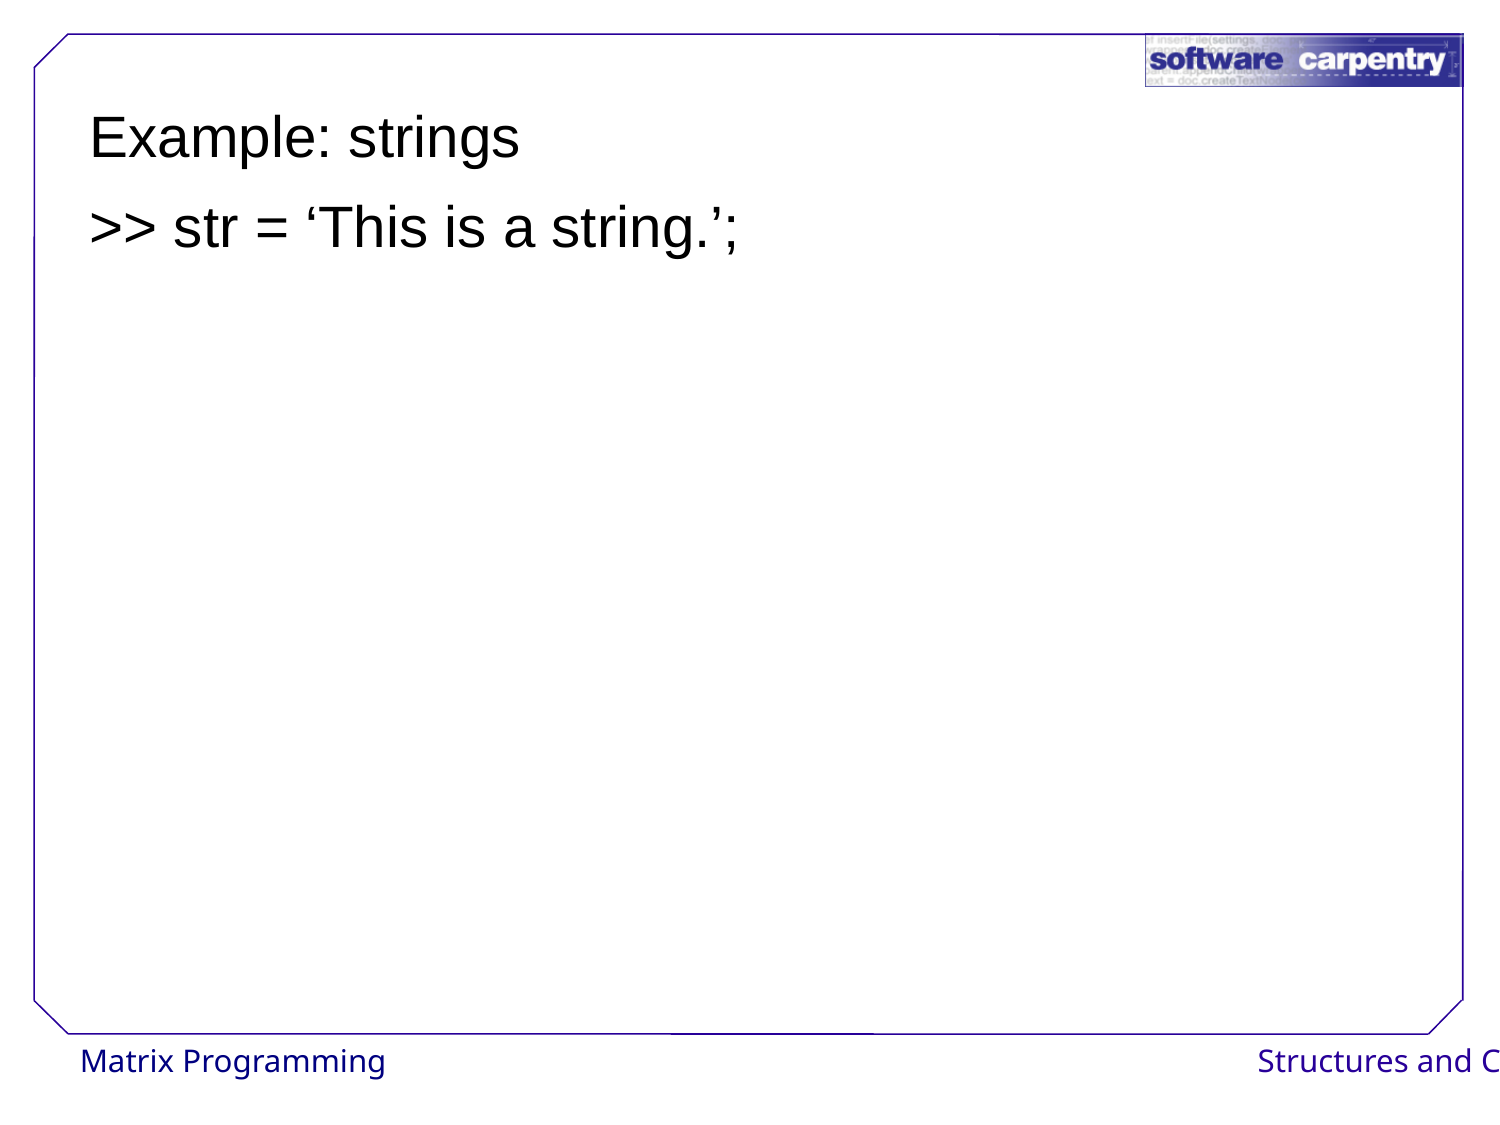

# Example: strings
>> str = ‘This is a string.’;